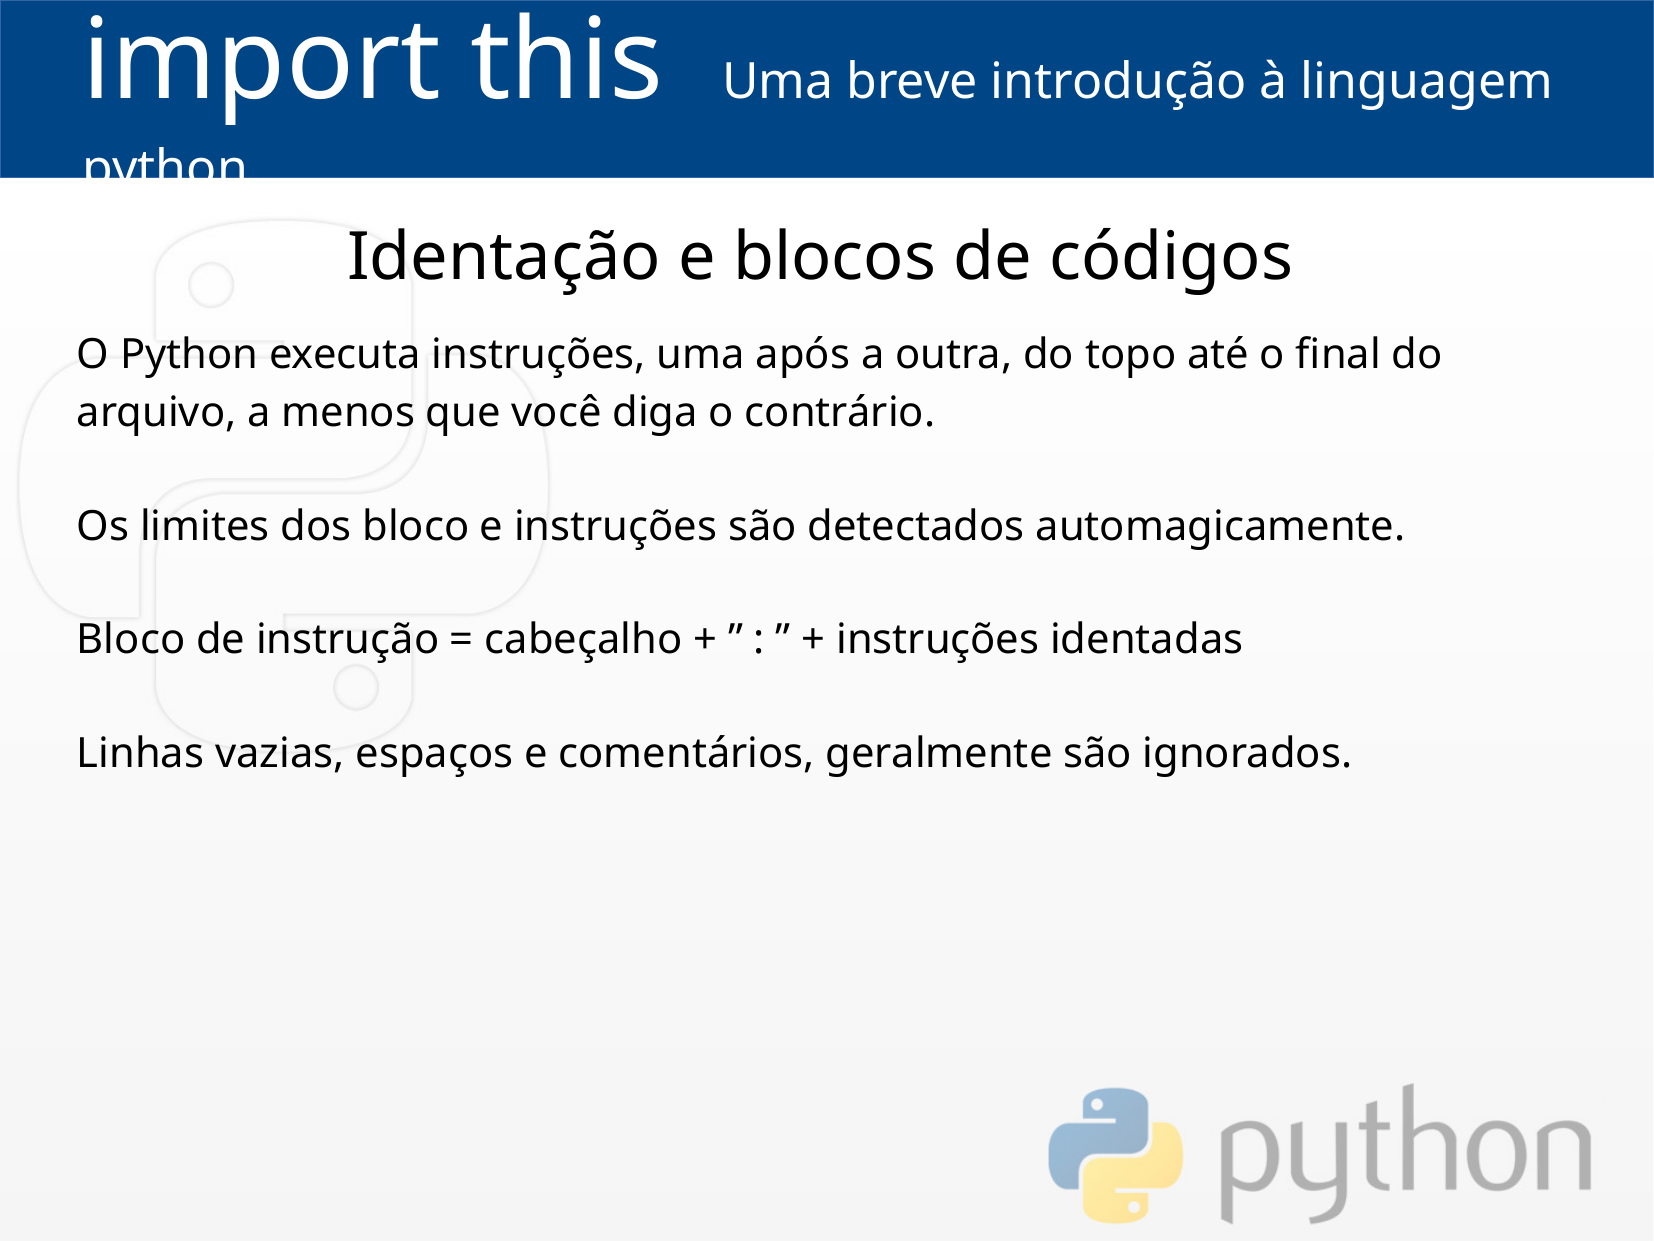

import this Uma breve introdução à linguagem python
Identação e blocos de códigos
# O Python executa instruções, uma após a outra, do topo até o final do arquivo, a menos que você diga o contrário.
Os limites dos bloco e instruções são detectados automagicamente.
Bloco de instrução = cabeçalho + ” : ” + instruções identadas
Linhas vazias, espaços e comentários, geralmente são ignorados.